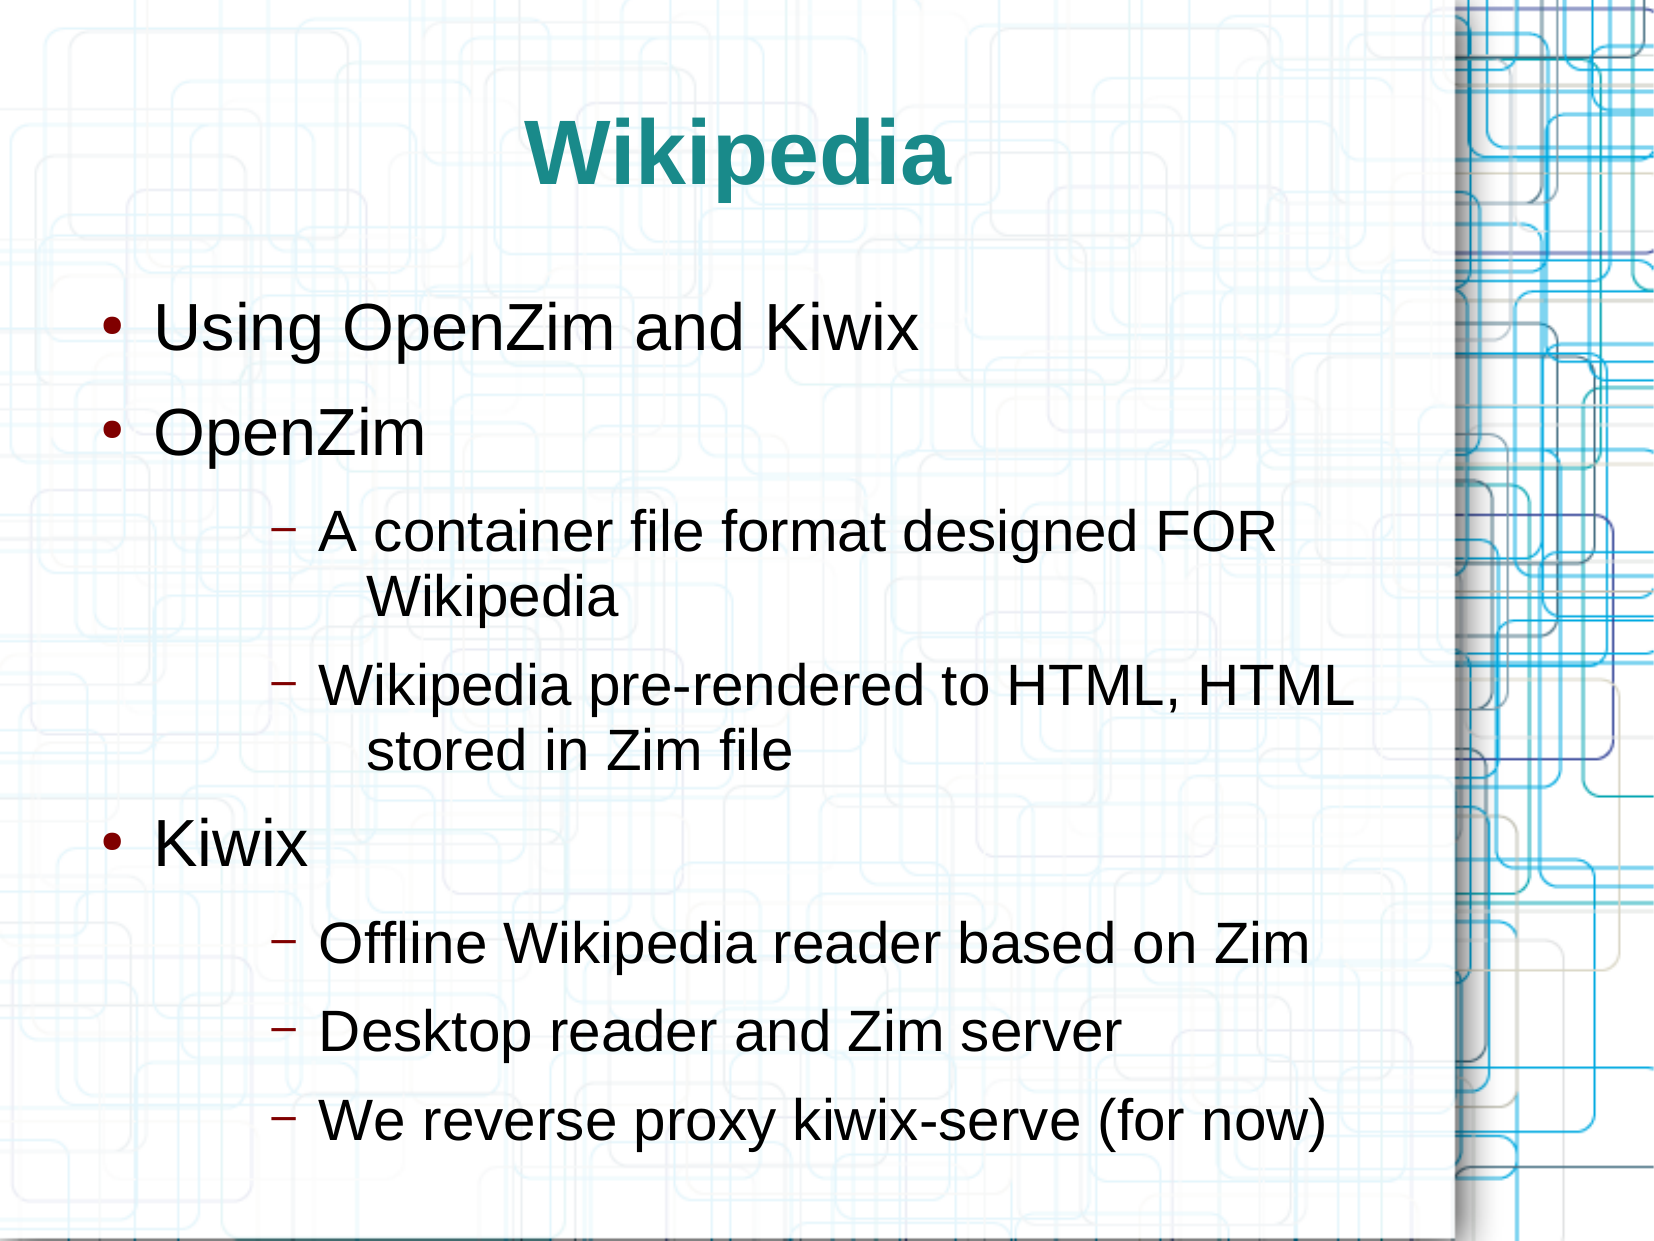

# Wikipedia
Using OpenZim and Kiwix
OpenZim
A container file format designed FOR Wikipedia
Wikipedia pre-rendered to HTML, HTML stored in Zim file
Kiwix
Offline Wikipedia reader based on Zim
Desktop reader and Zim server
We reverse proxy kiwix-serve (for now)